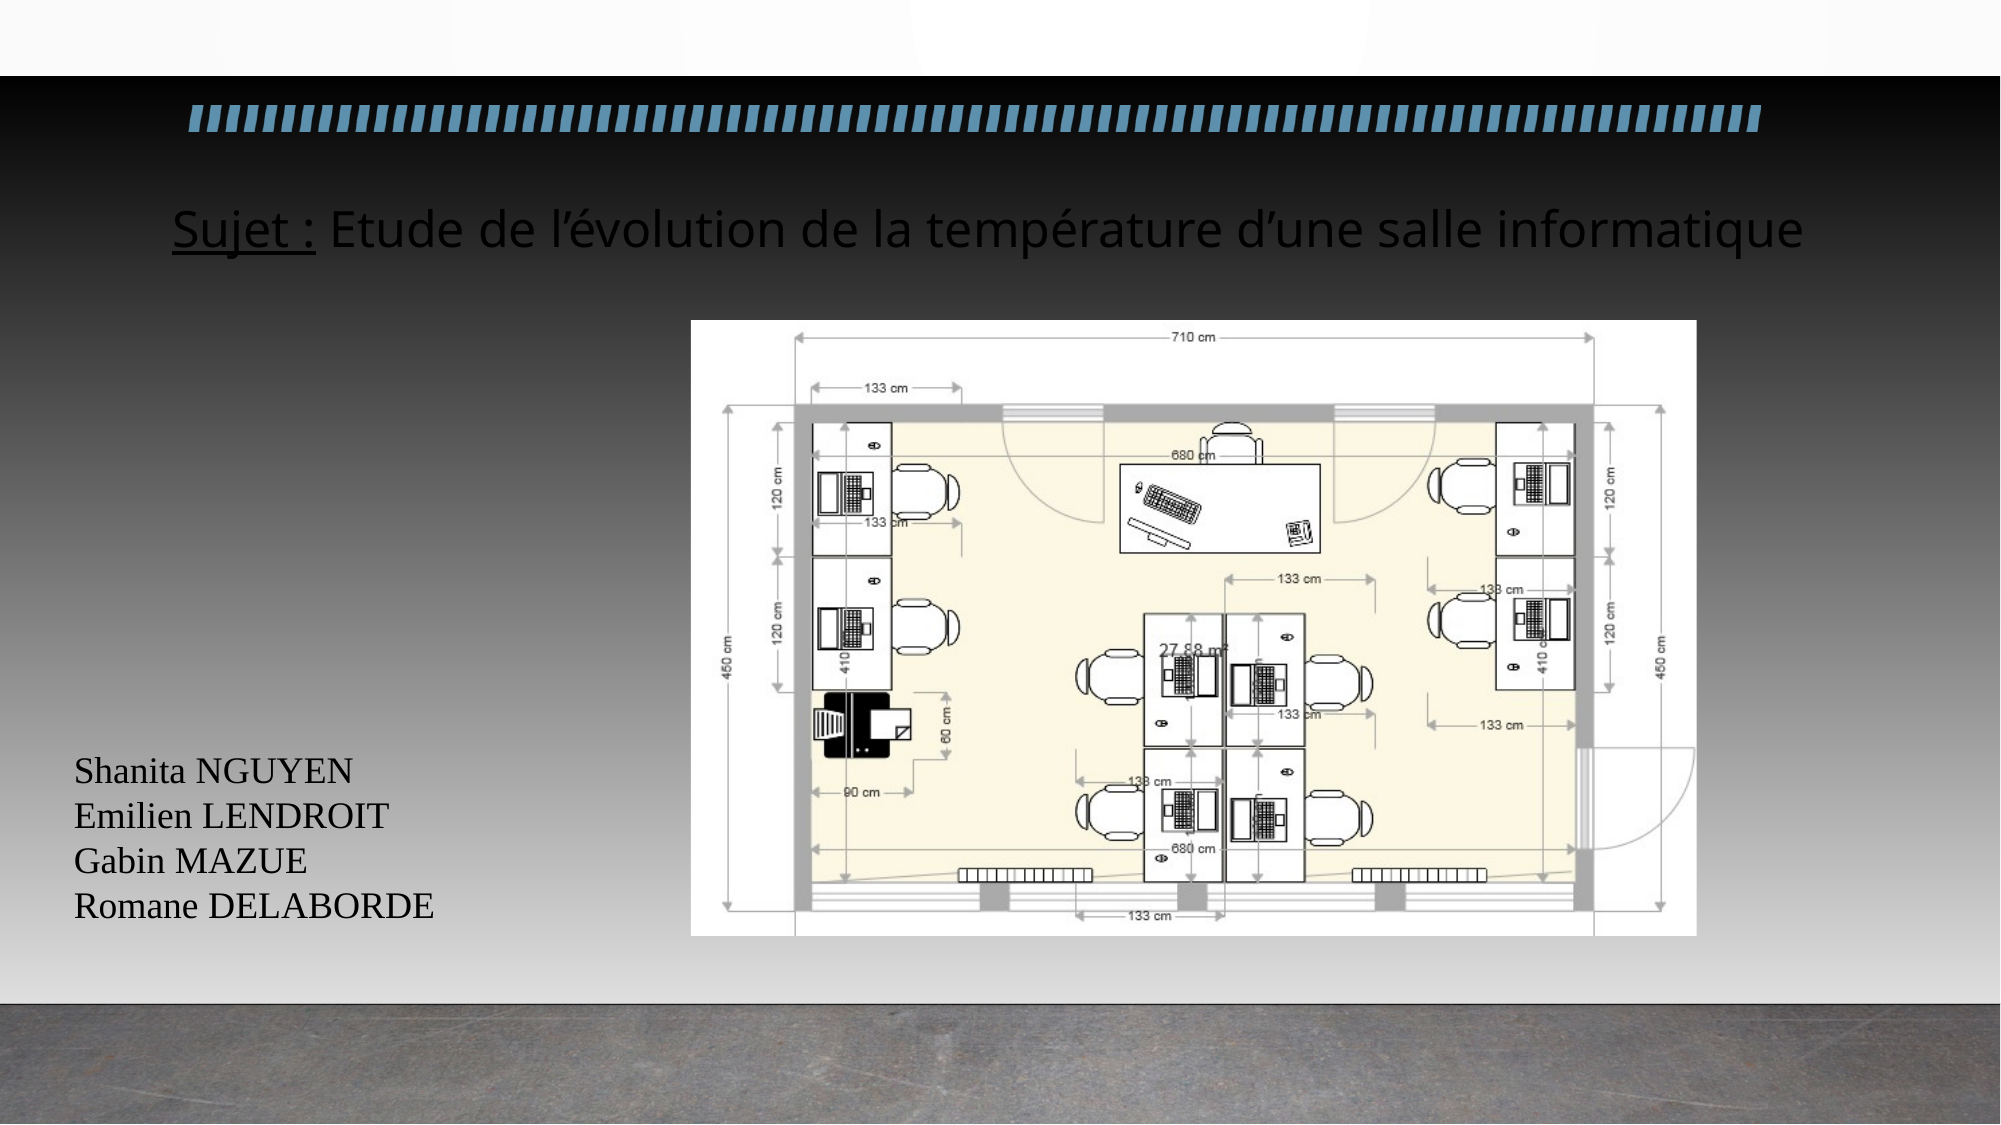

Sujet : Etude de l’évolution de la température d’une salle informatique
Shanita NGUYEN
Emilien LENDROIT
Gabin MAZUE
Romane DELABORDE